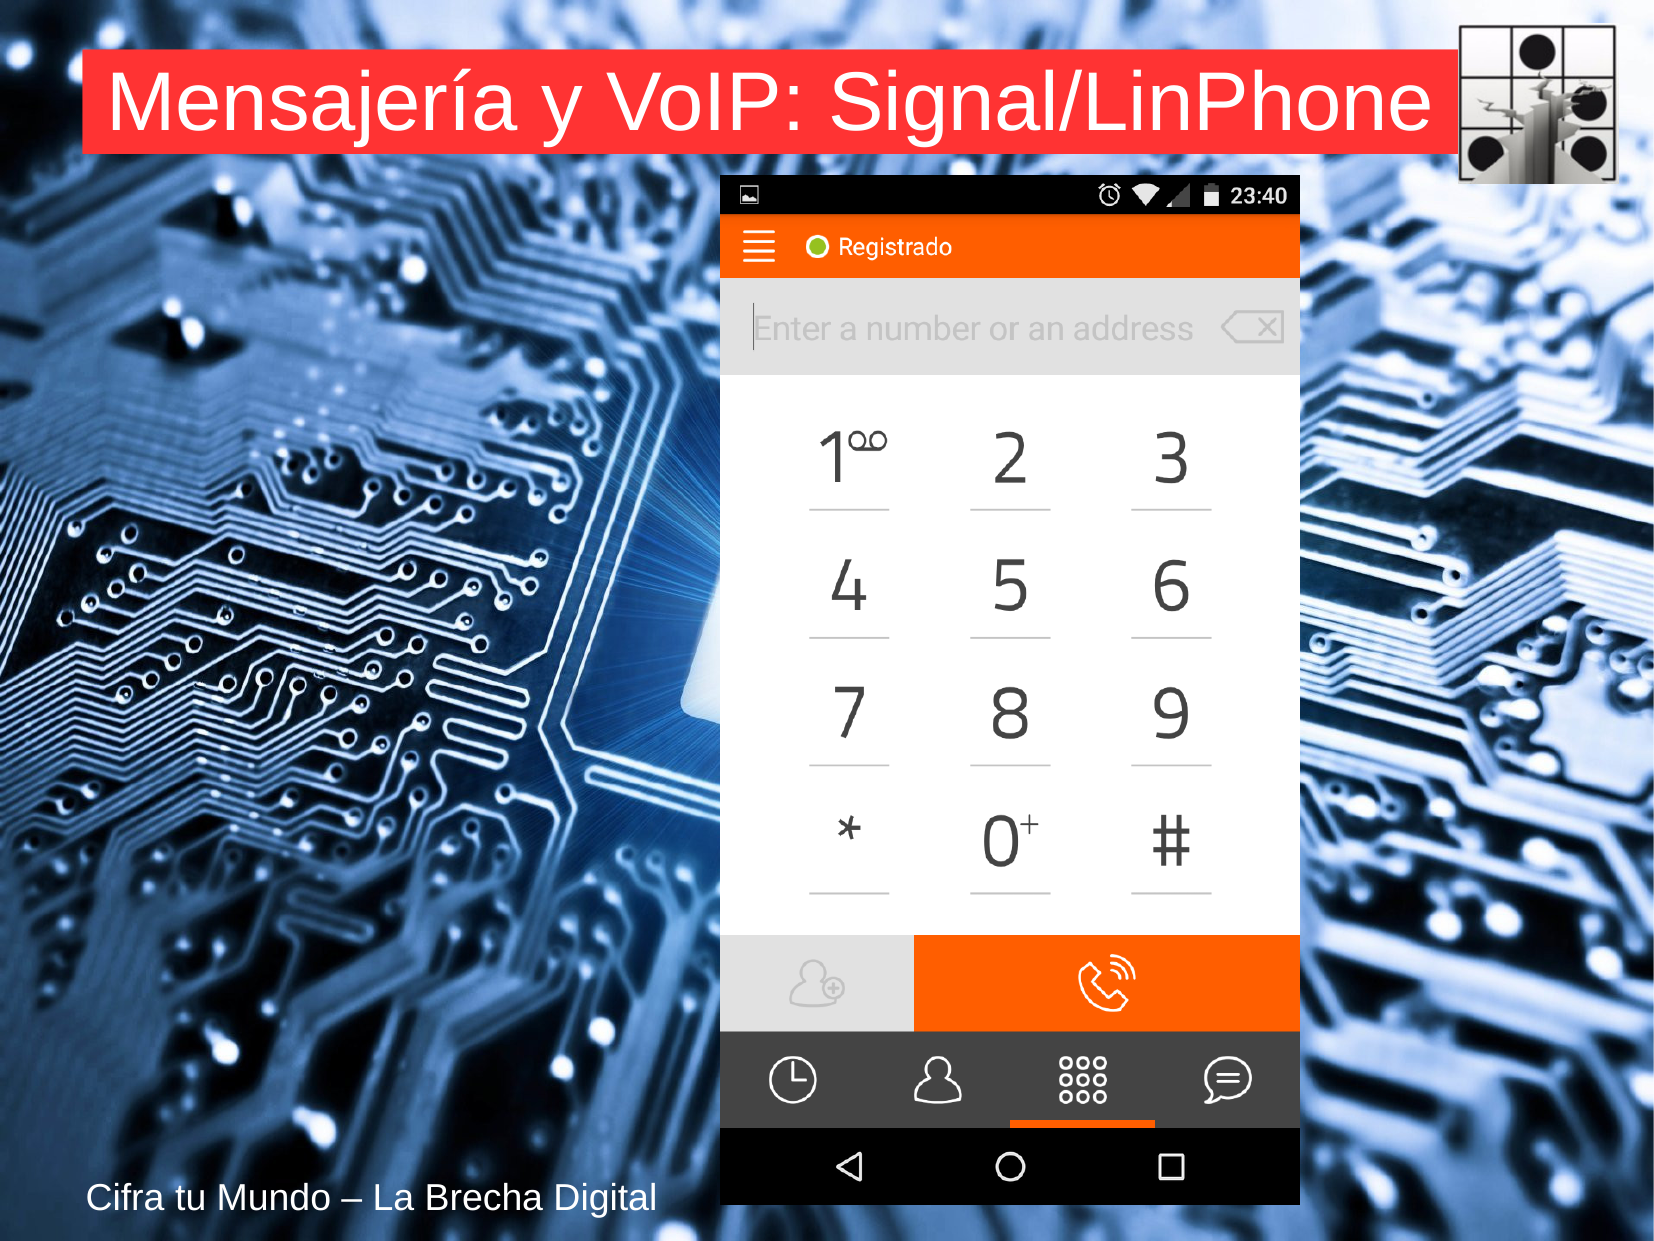

# Tráfico de datos seguro con Tor y/o VPN
Mensajería y VoIP: Signal/LinPhone
Cifra tu Mundo – La Brecha Digital